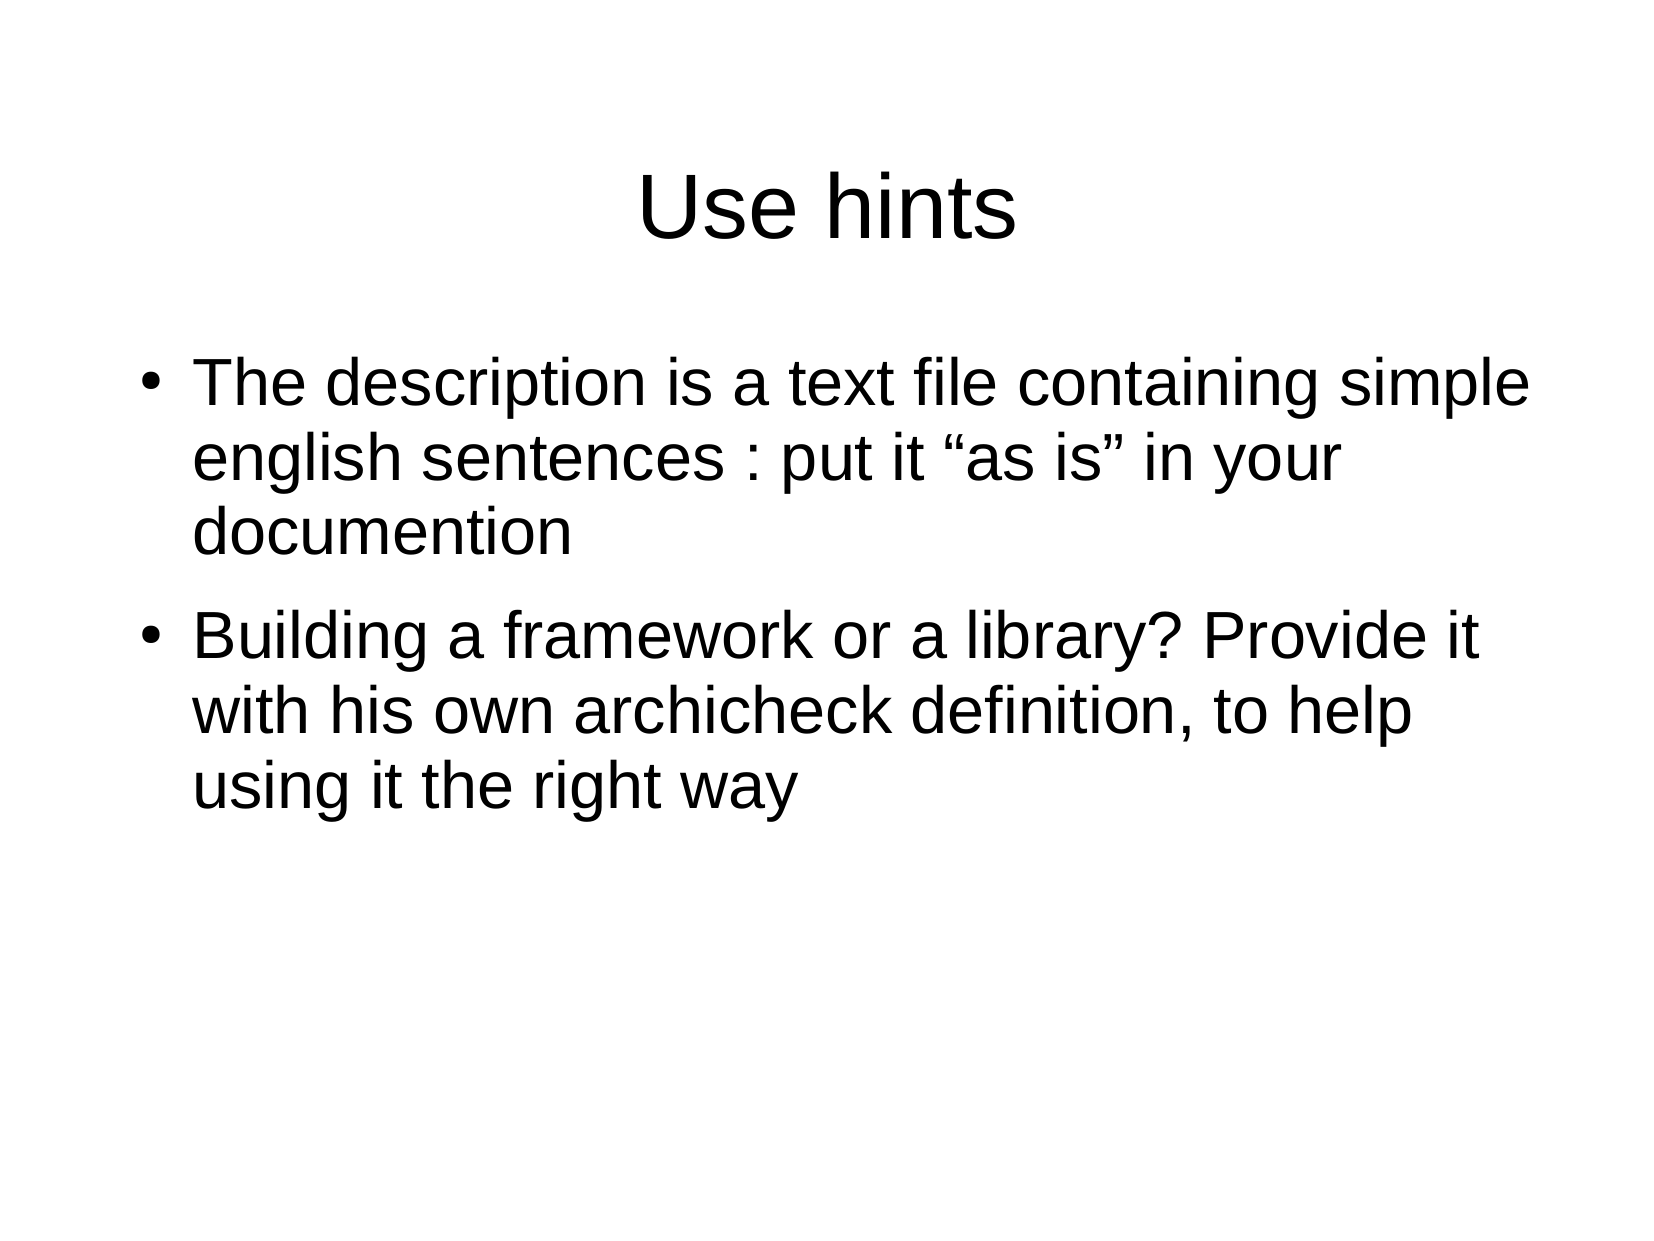

# Use hints
The description is a text file containing simple english sentences : put it “as is” in your documention
Building a framework or a library? Provide it with his own archicheck definition, to help using it the right way